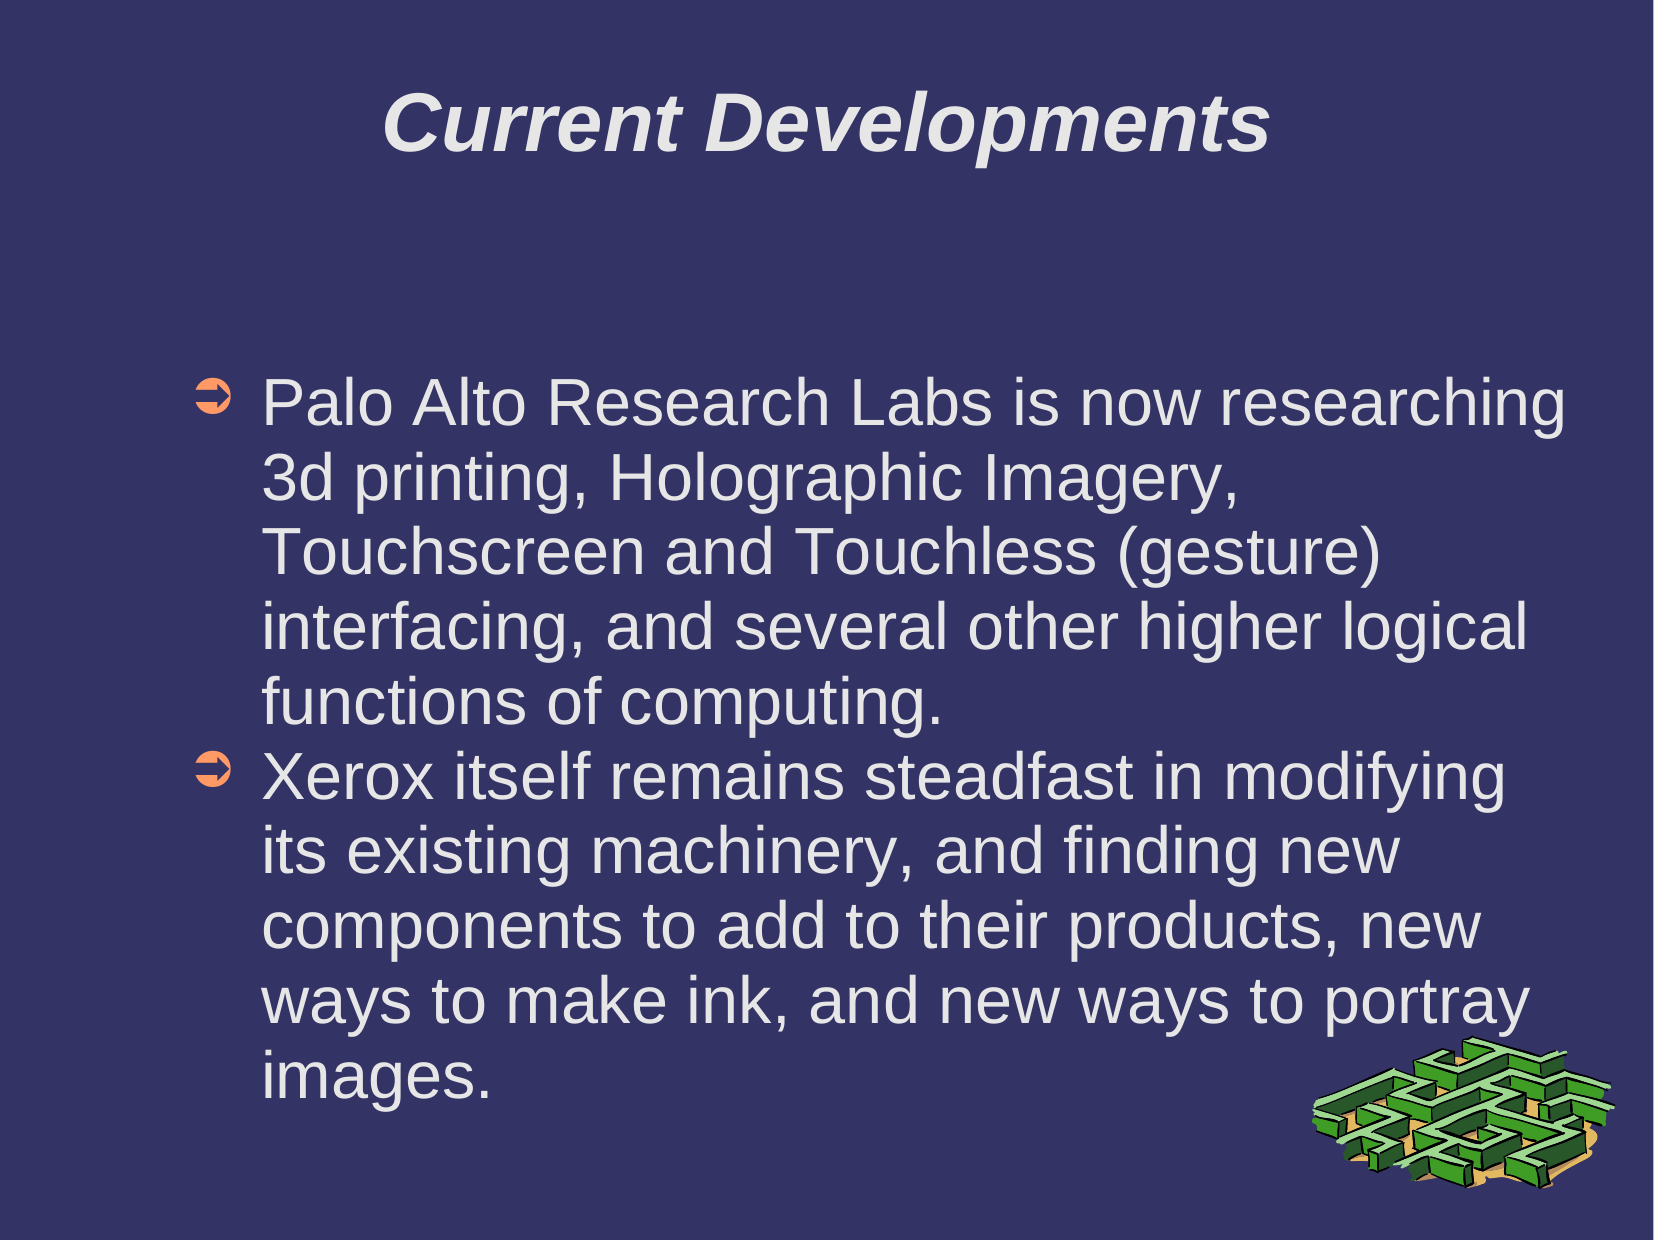

# Current Developments
Palo Alto Research Labs is now researching 3d printing, Holographic Imagery, Touchscreen and Touchless (gesture) interfacing, and several other higher logical functions of computing.
Xerox itself remains steadfast in modifying its existing machinery, and finding new components to add to their products, new ways to make ink, and new ways to portray images.